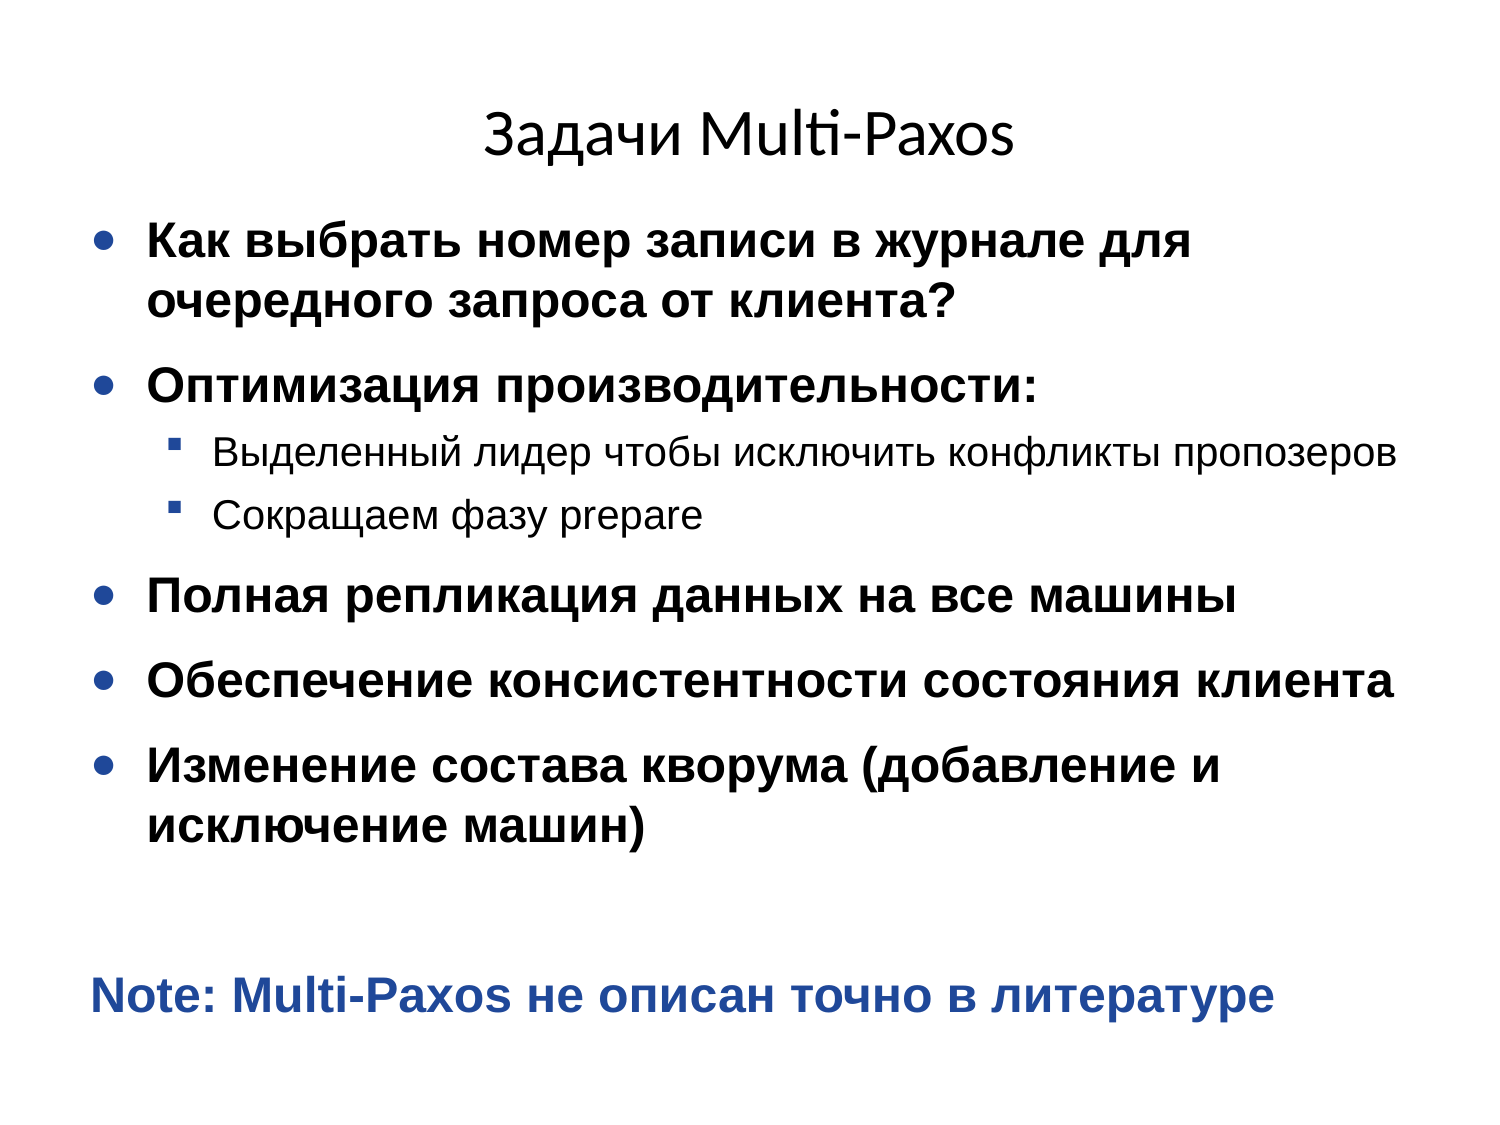

Задачи Multi-Paxos
# Как выбрать номер записи в журнале для очередного запроса от клиента?
Оптимизация производительности:
Выделенный лидер чтобы исключить конфликты пропозеров
Сокращаем фазу prepare
Полная репликация данных на все машины
Обеспечение консистентности состояния клиента
Изменение состава кворума (добавление и исключение машин)
Note: Multi-Paxos не описан точно в литературе